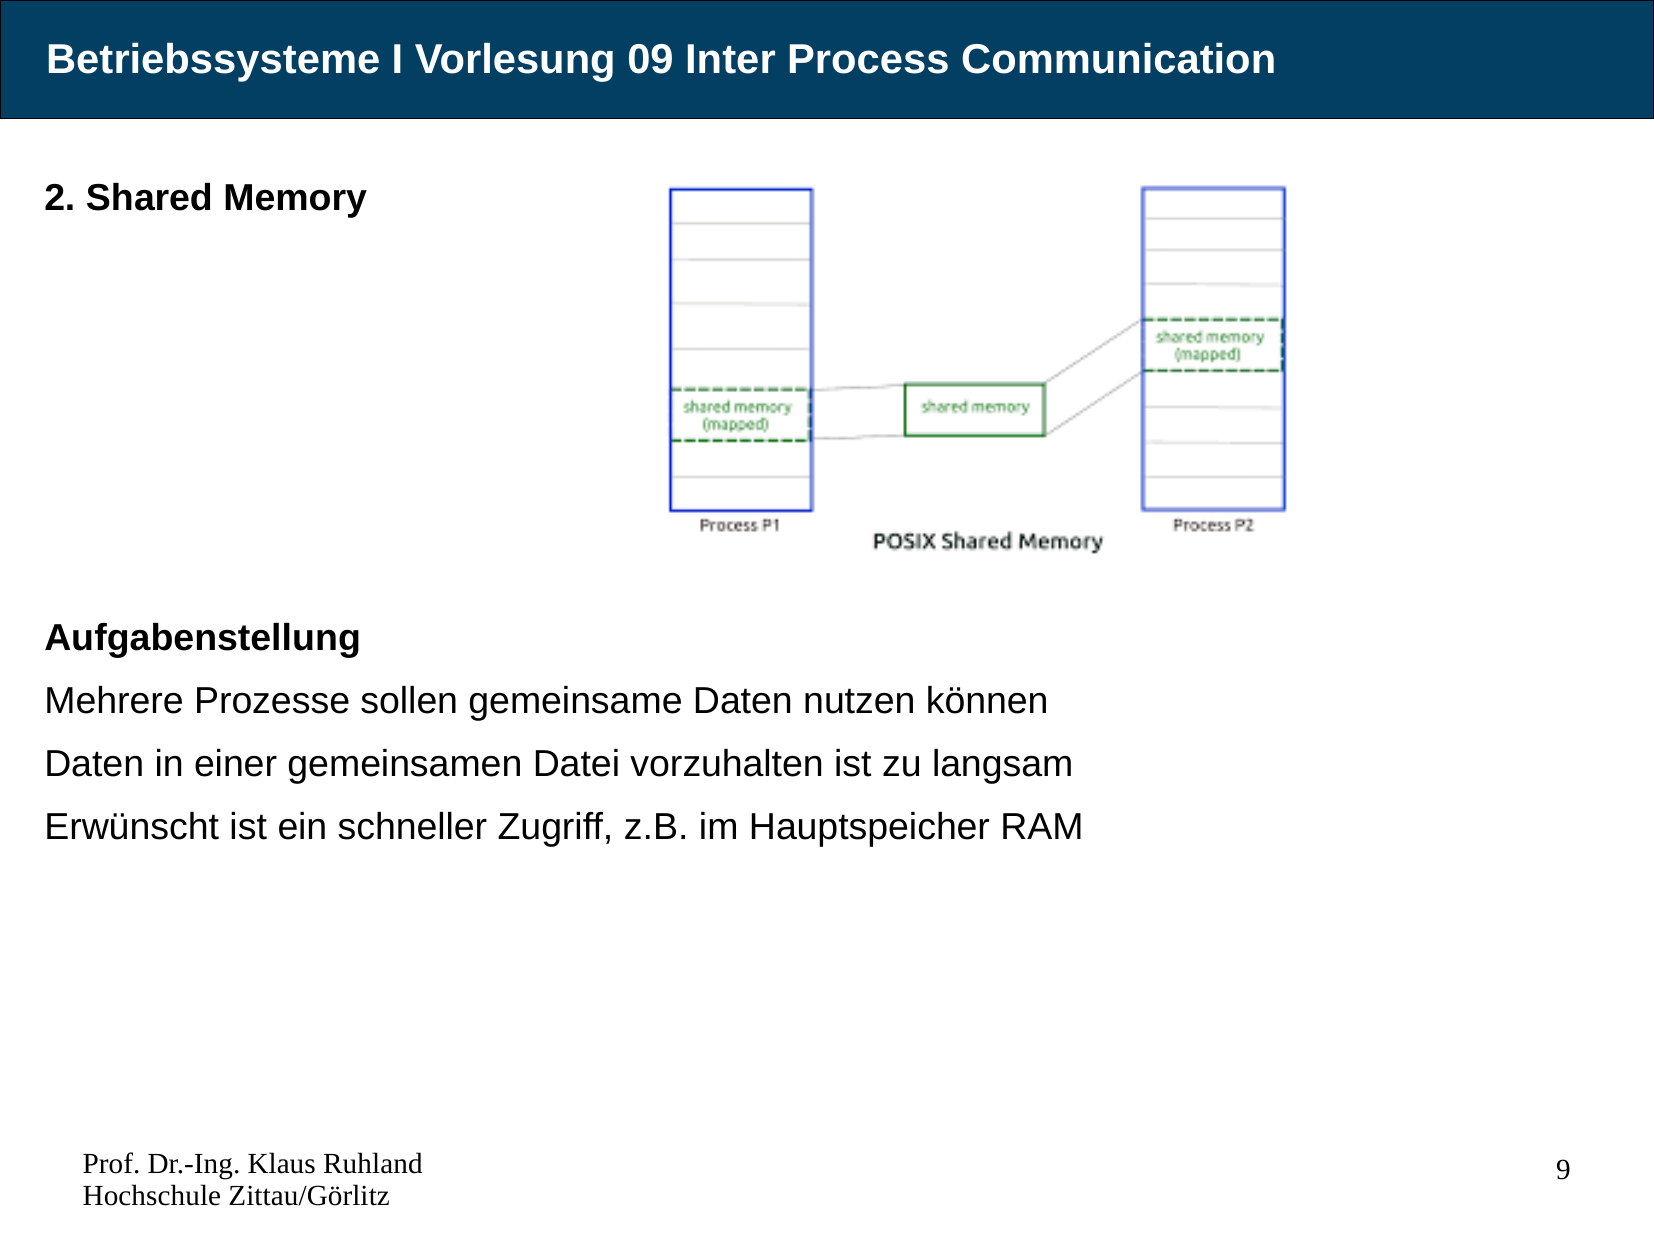

2. Shared Memory
Aufgabenstellung
Mehrere Prozesse sollen gemeinsame Daten nutzen können
Daten in einer gemeinsamen Datei vorzuhalten ist zu langsam
Erwünscht ist ein schneller Zugriff, z.B. im Hauptspeicher RAM
9